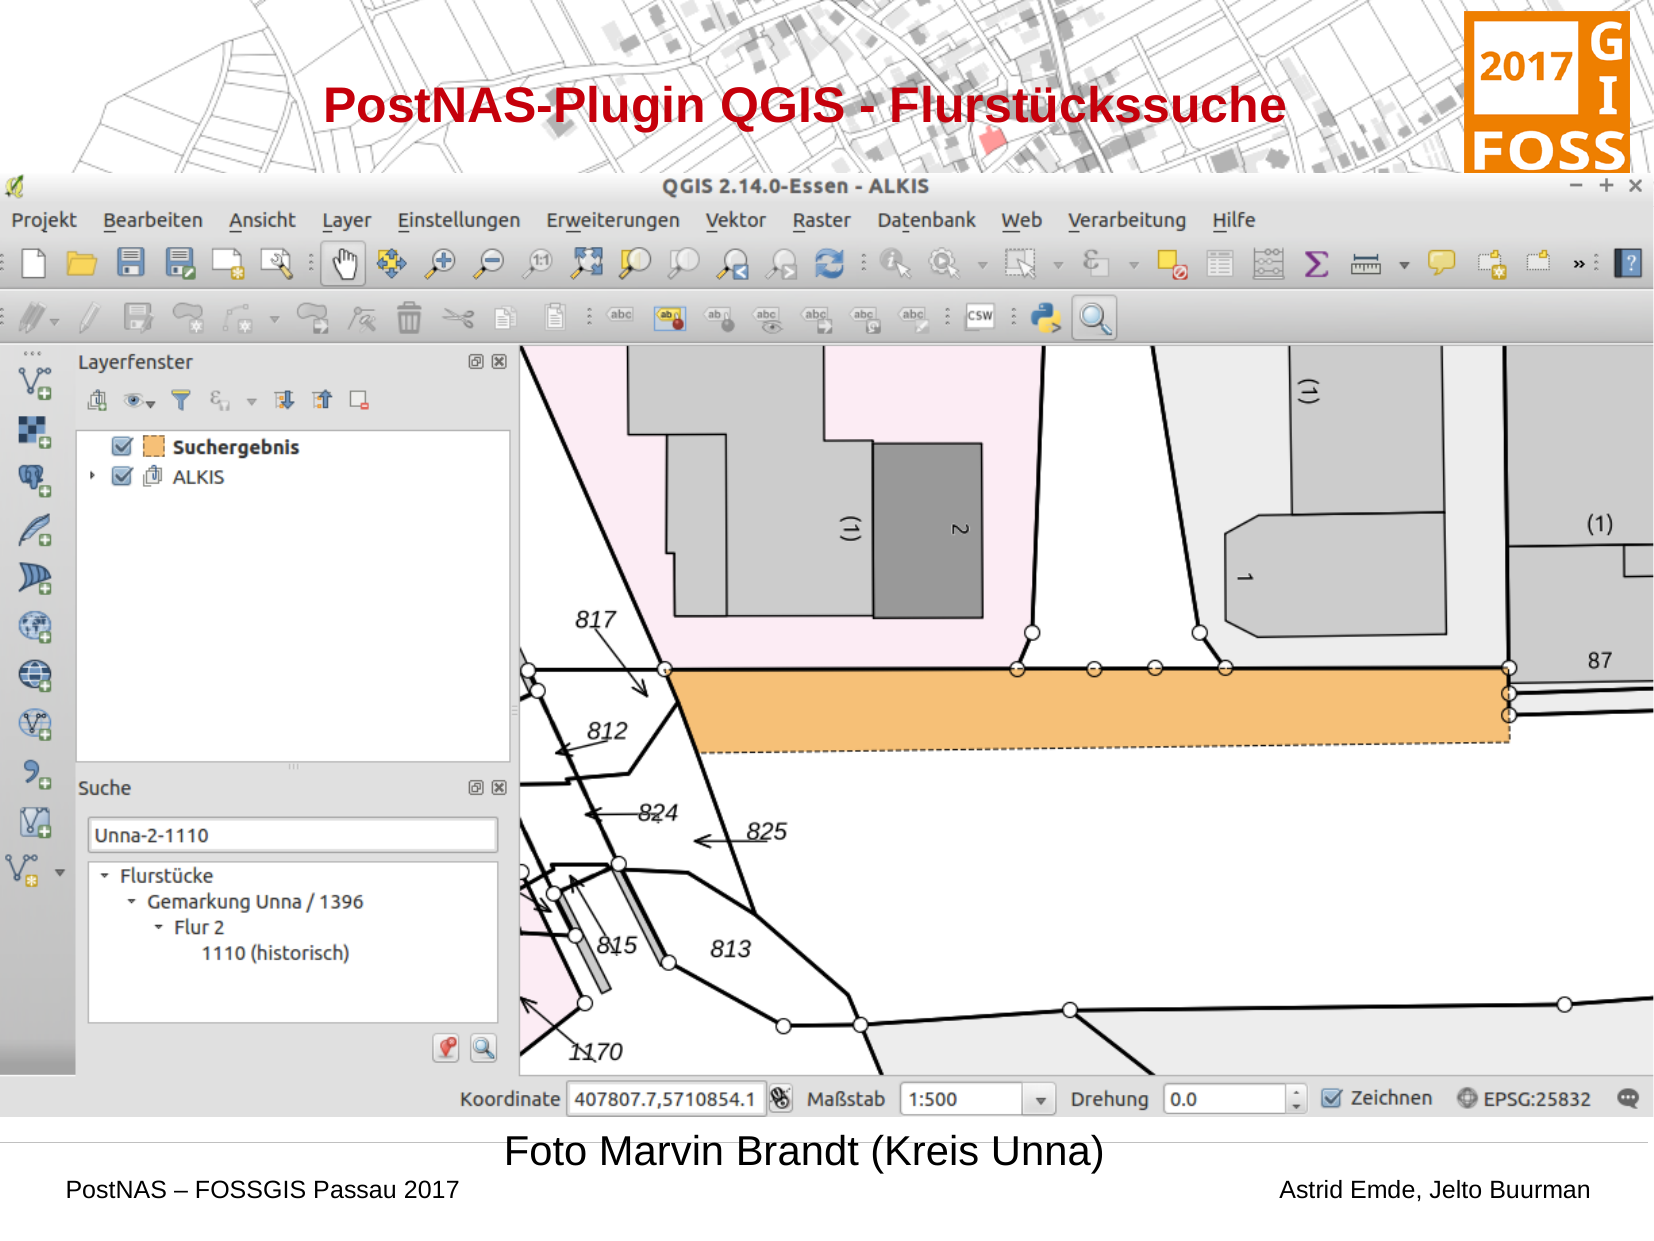

PostNAS-Plugin QGIS - Flurstückssuche
 Foto Marvin Brandt (Kreis Unna)